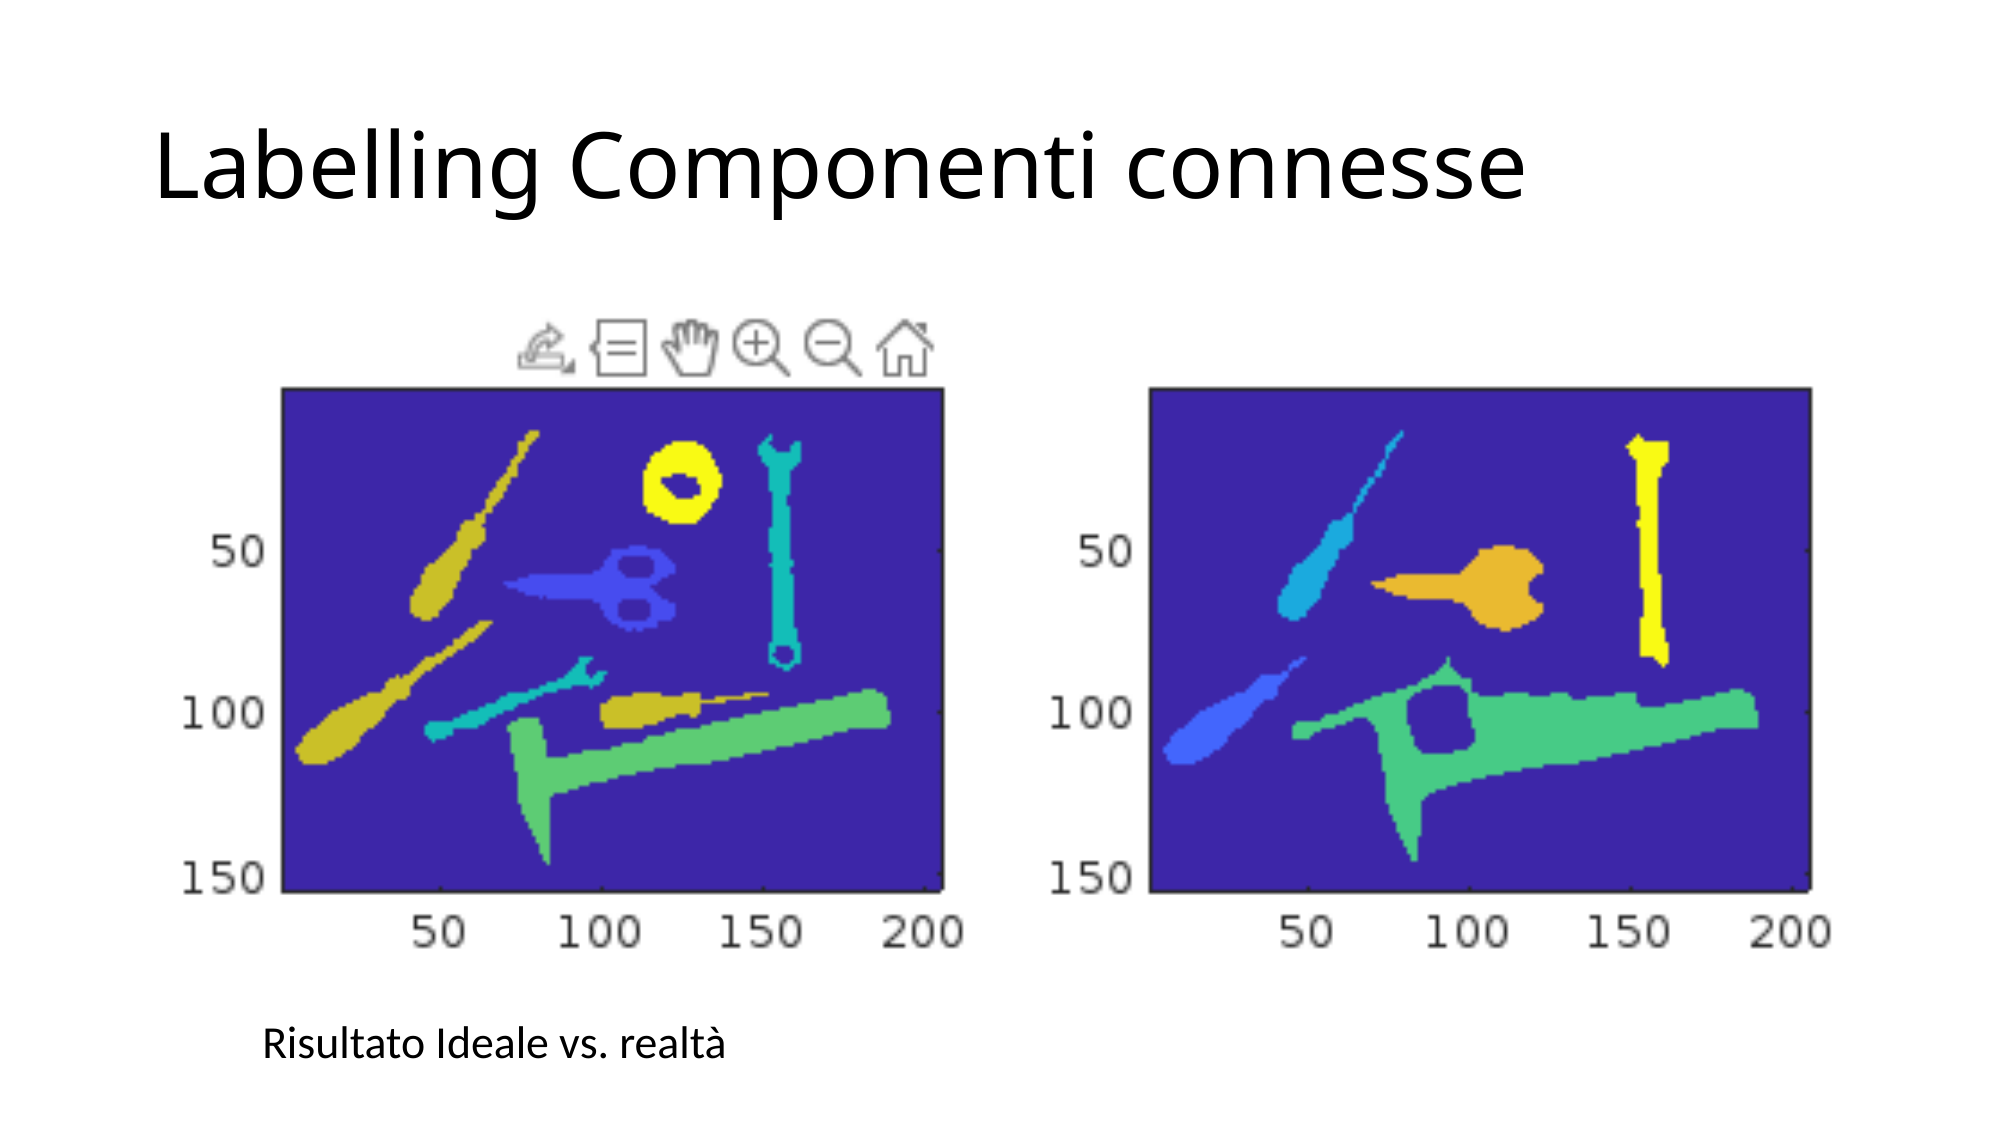

# Labelling Componenti connesse
Risultato Ideale vs. realtà